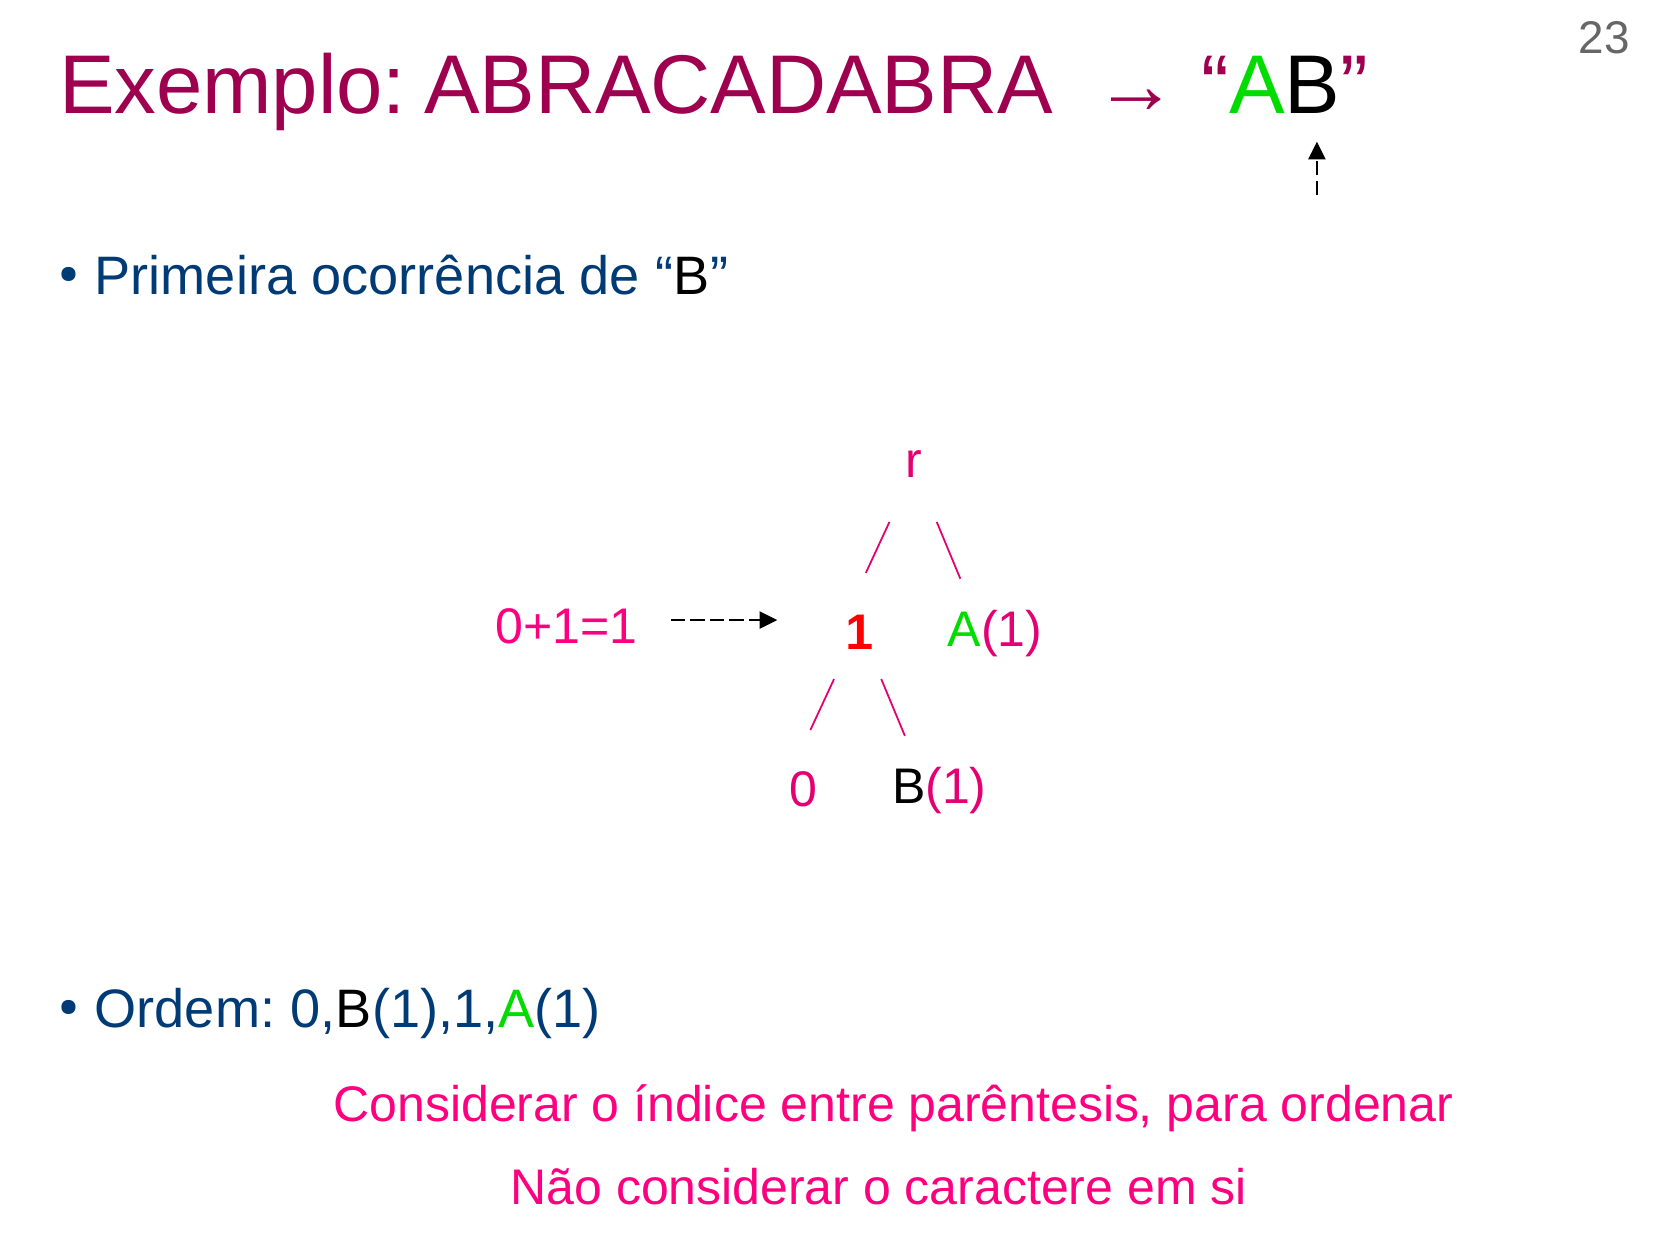

23
# Exemplo: ABRACADABRA → “AB”
Primeira ocorrência de “B”
Ordem: 0,B(1),1,A(1)
r
0+1=1
A(1)
1
B(1)
0
Considerar o índice entre parêntesis, para ordenar
Não considerar o caractere em si